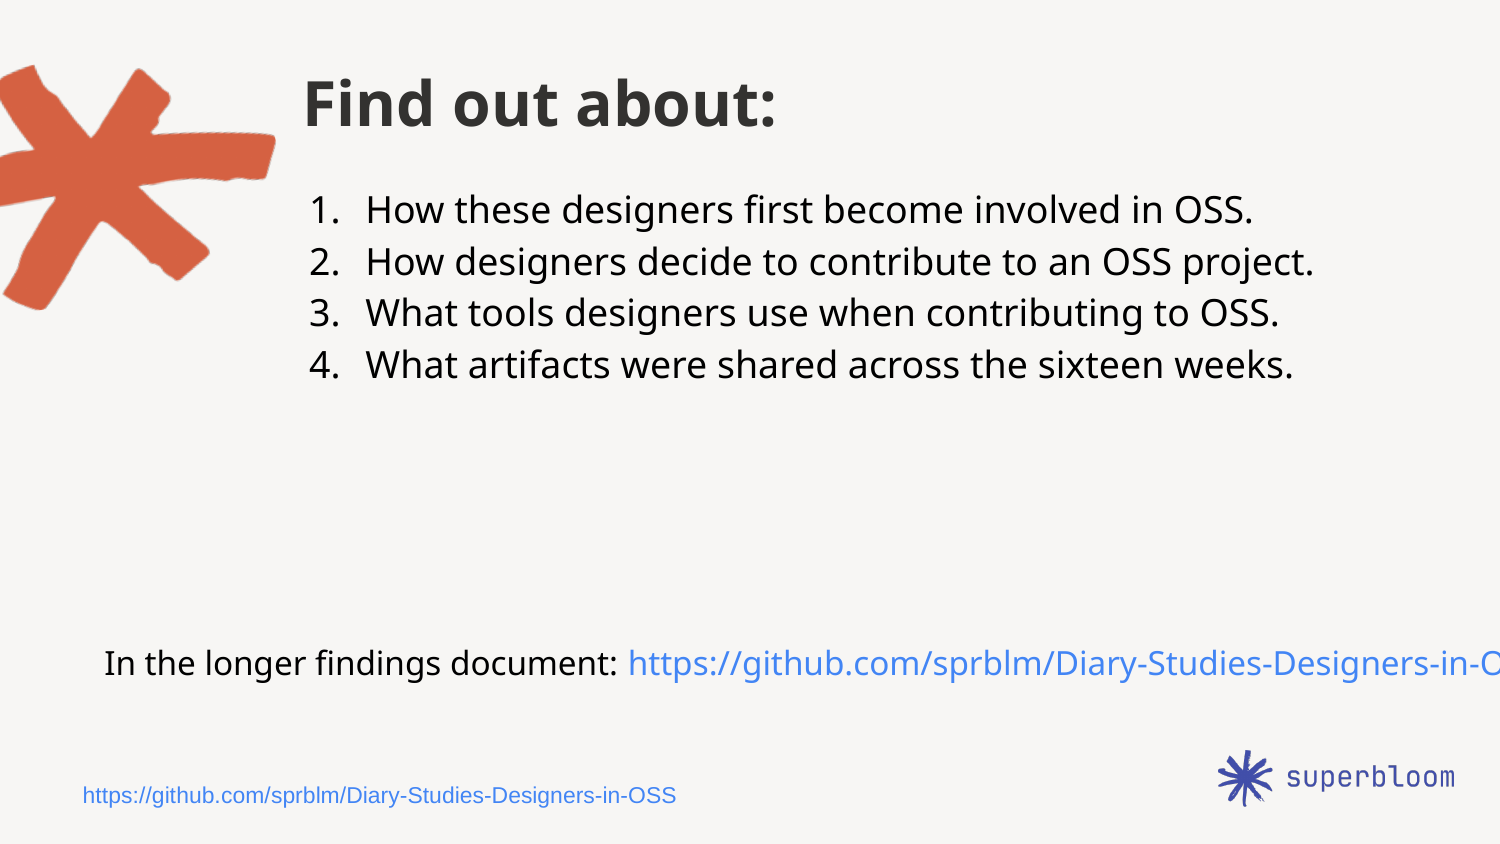

Find out about:
How these designers first become involved in OSS.
How designers decide to contribute to an OSS project.
What tools designers use when contributing to OSS.
What artifacts were shared across the sixteen weeks.
In the longer findings document: https://github.com/sprblm/Diary-Studies-Designers-in-OSS
https://github.com/sprblm/Diary-Studies-Designers-in-OSS